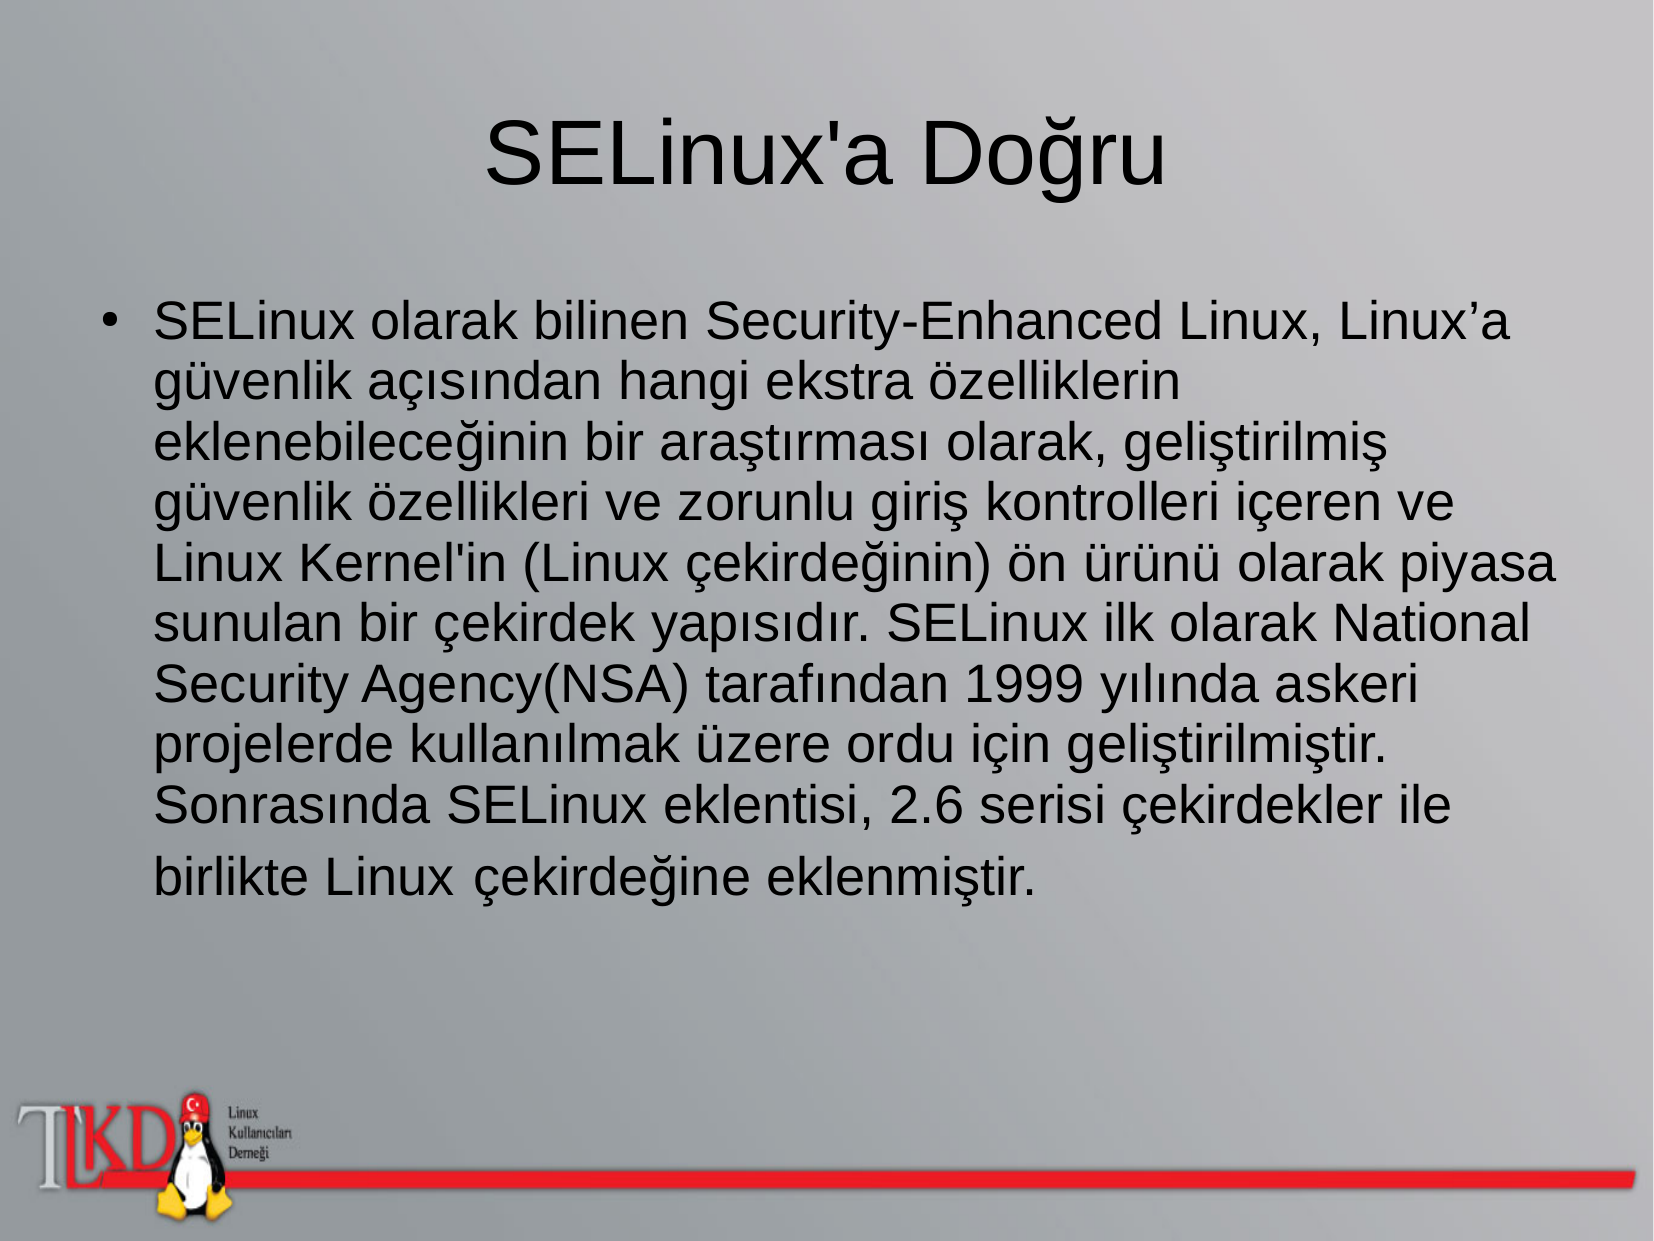

# SELinux'a Doğru
SELinux olarak bilinen Security-Enhanced Linux, Linux’a güvenlik açısından hangi ekstra özelliklerin eklenebileceğinin bir araştırması olarak, geliştirilmiş güvenlik özellikleri ve zorunlu giriş kontrolleri içeren ve Linux Kernel'in (Linux çekirdeğinin) ön ürünü olarak piyasa sunulan bir çekirdek yapısıdır. SELinux ilk olarak National Security Agency(NSA) tarafından 1999 yılında askeri projelerde kullanılmak üzere ordu için geliştirilmiştir. Sonrasında SELinux eklentisi, 2.6 serisi çekirdekler ile birlikte Linux çekirdeğine eklenmiştir.